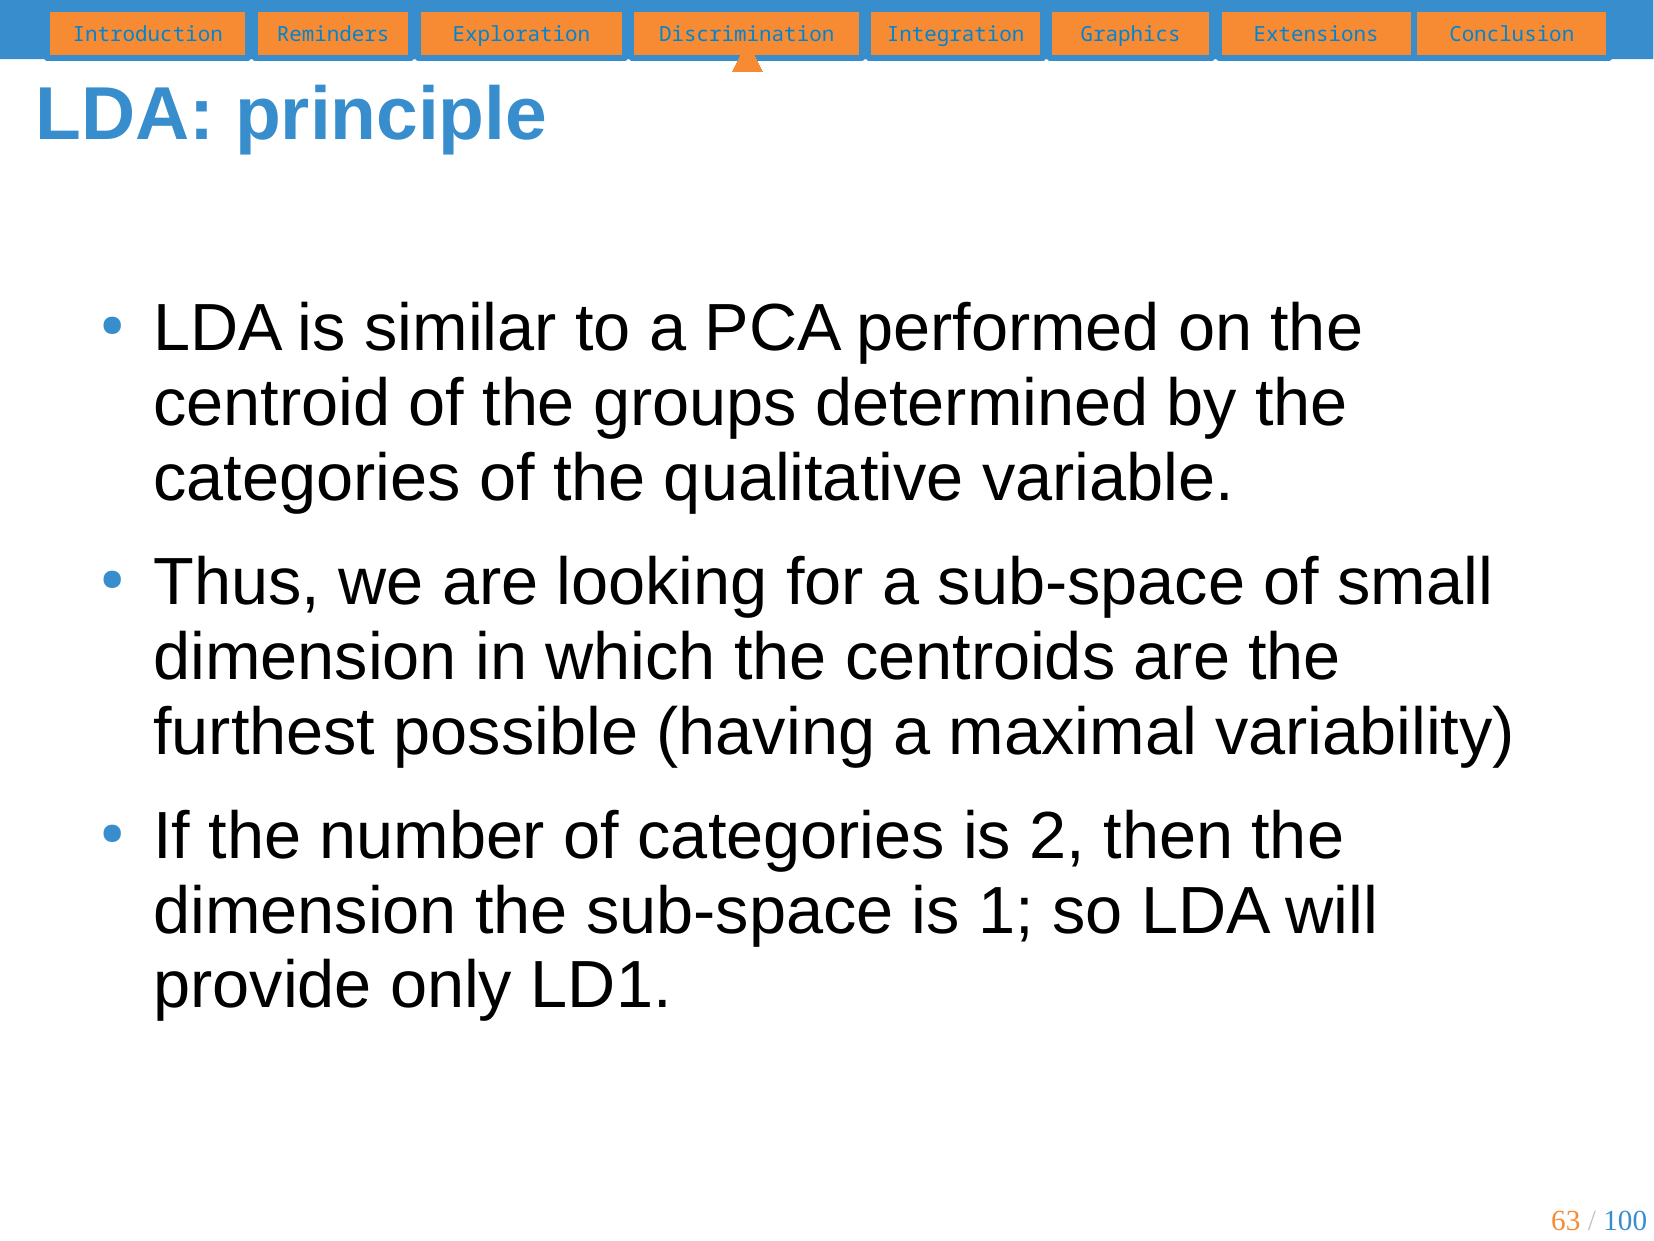

# LDA: principle
LDA is similar to a PCA performed on the centroid of the groups determined by the categories of the qualitative variable.
Thus, we are looking for a sub-space of small dimension in which the centroids are the furthest possible (having a maximal variability)
If the number of categories is 2, then the dimension the sub-space is 1; so LDA will provide only LD1.
63